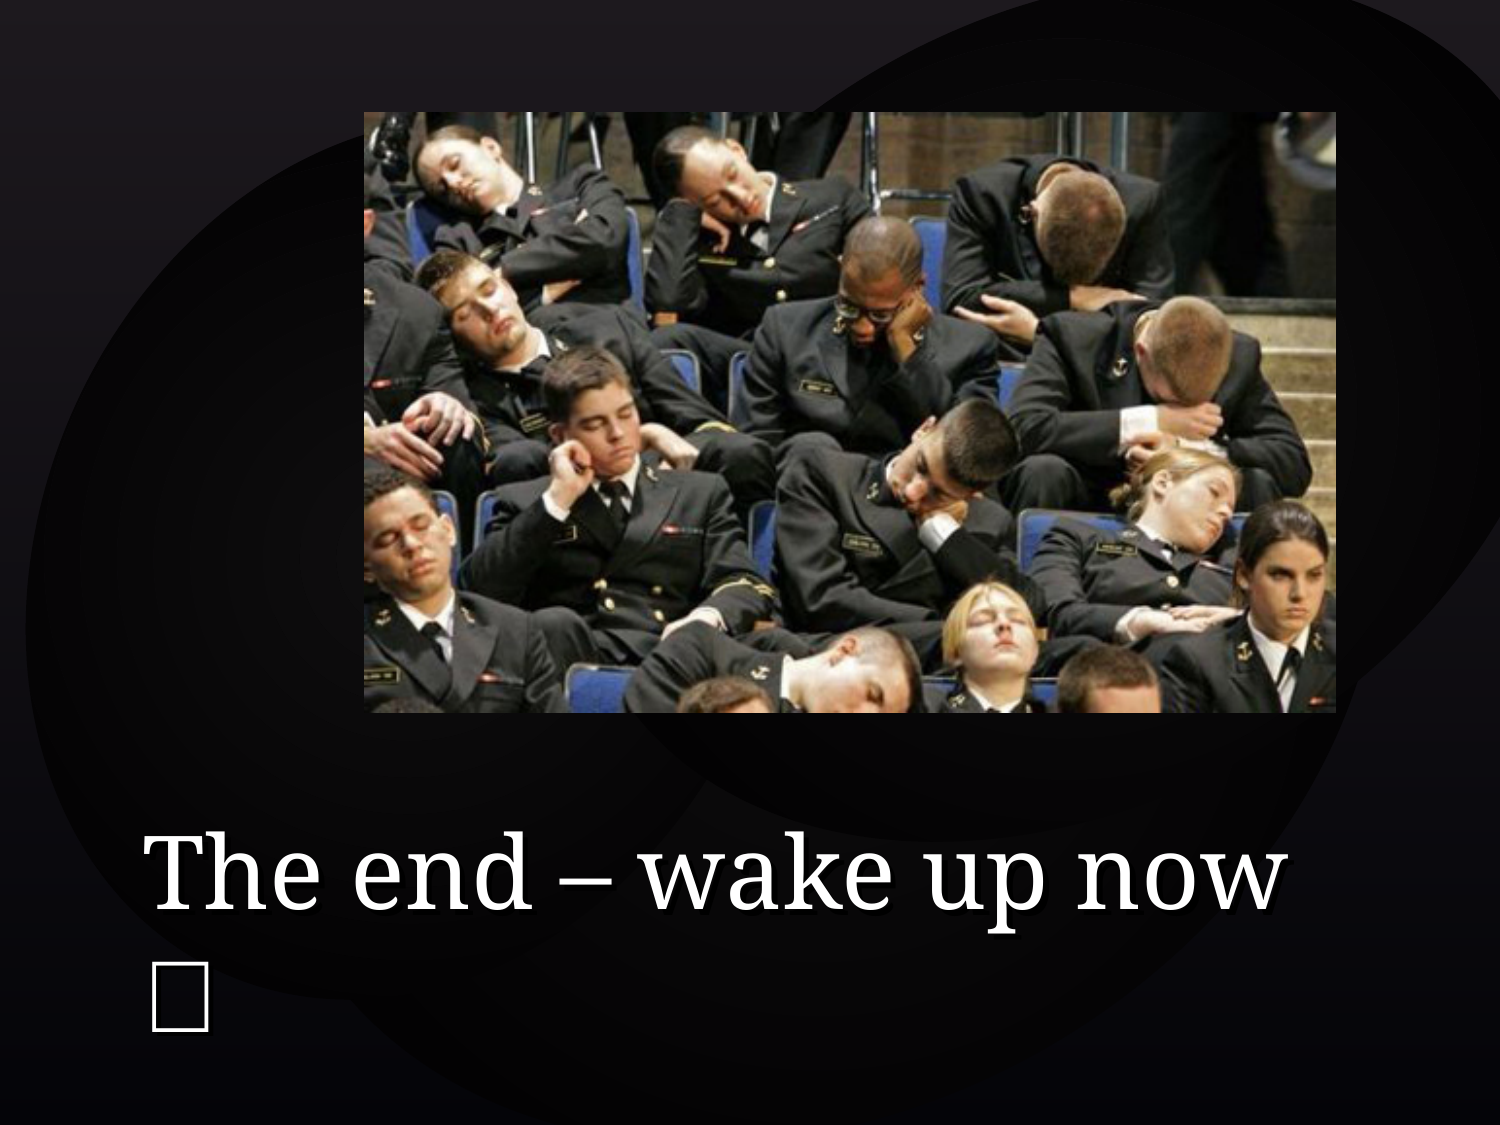

# The end – wake up now 